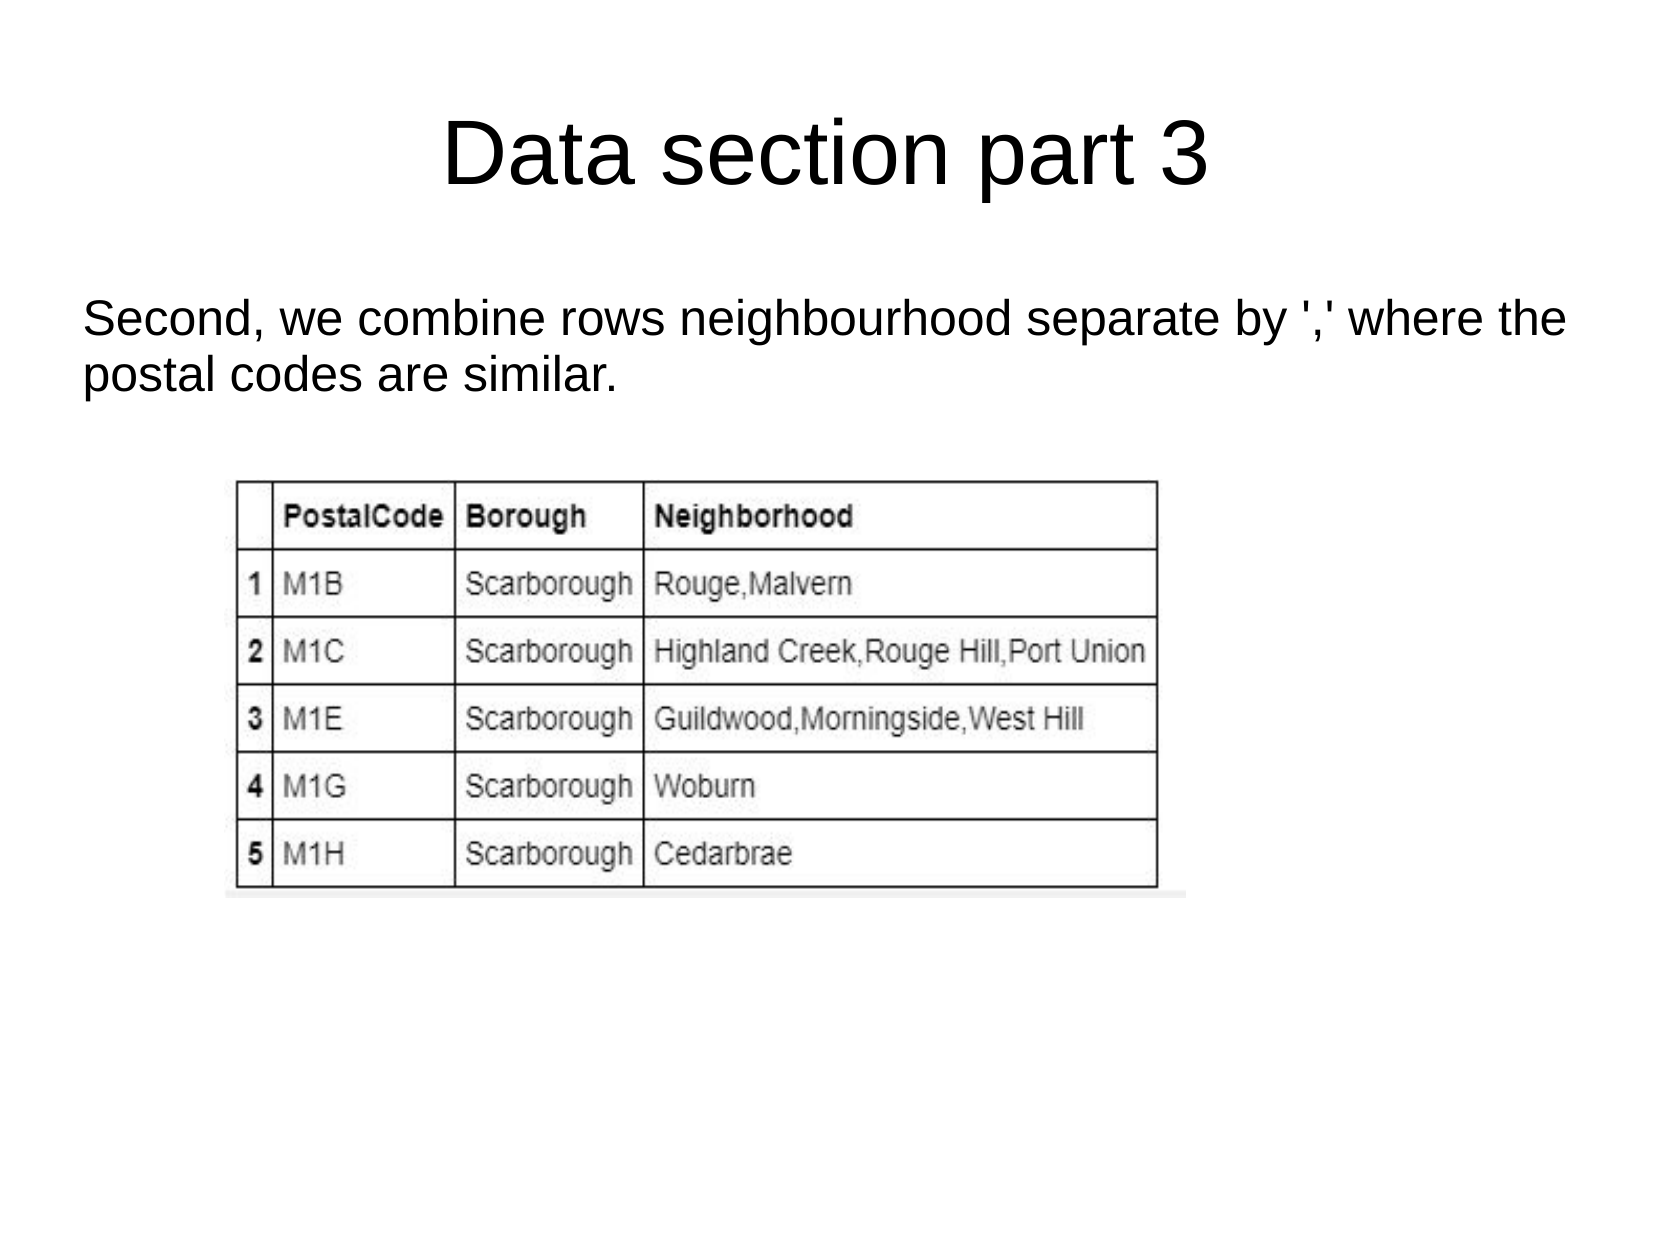

# Data section part 3
Second, we combine rows neighbourhood separate by ',' where the postal codes are similar.